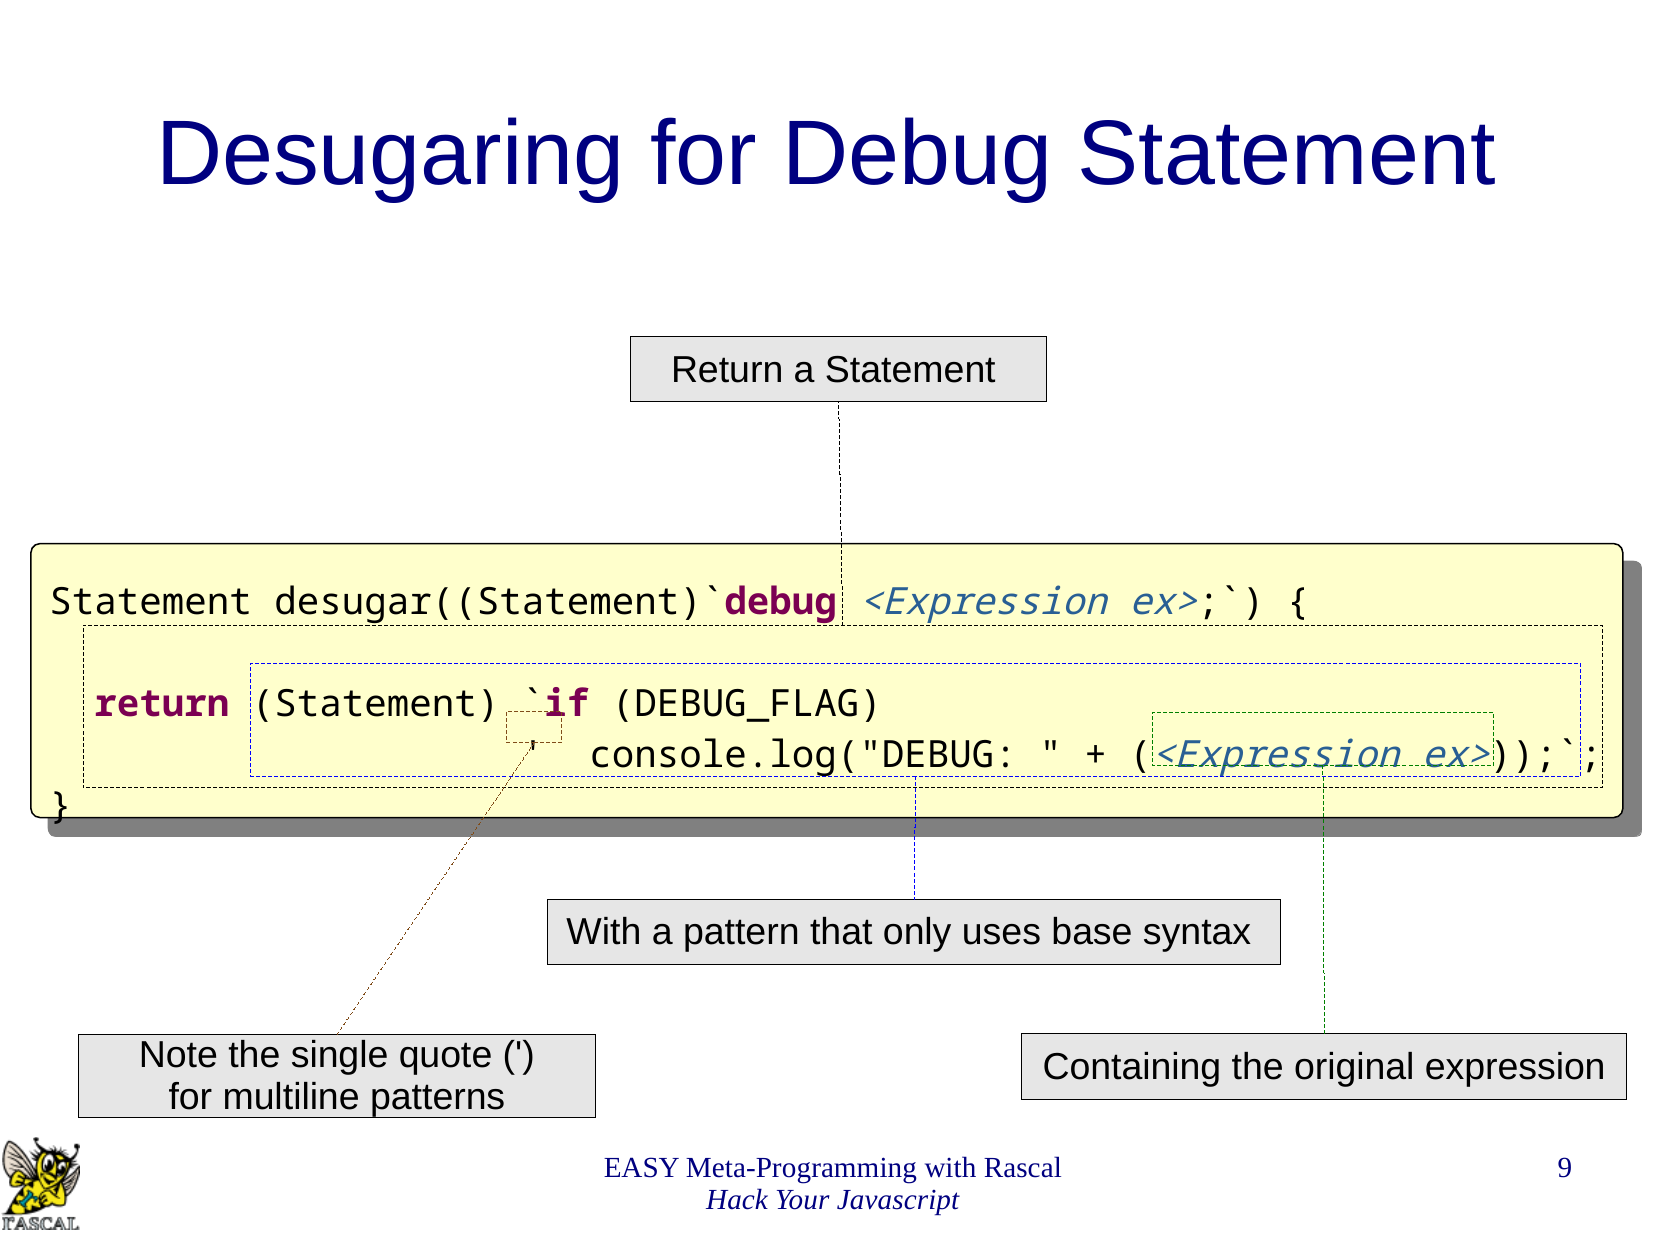

# Desugaring for Debug Statement
Return a Statement
Statement desugar((Statement)`debug <Expression ex>;`) {
 return (Statement) `if (DEBUG_FLAG)
 ' console.log("DEBUG: " + (<Expression ex>));`;
}
With a pattern that only uses base syntax
Note the single quote (')
for multiline patterns
Containing the original expression
9